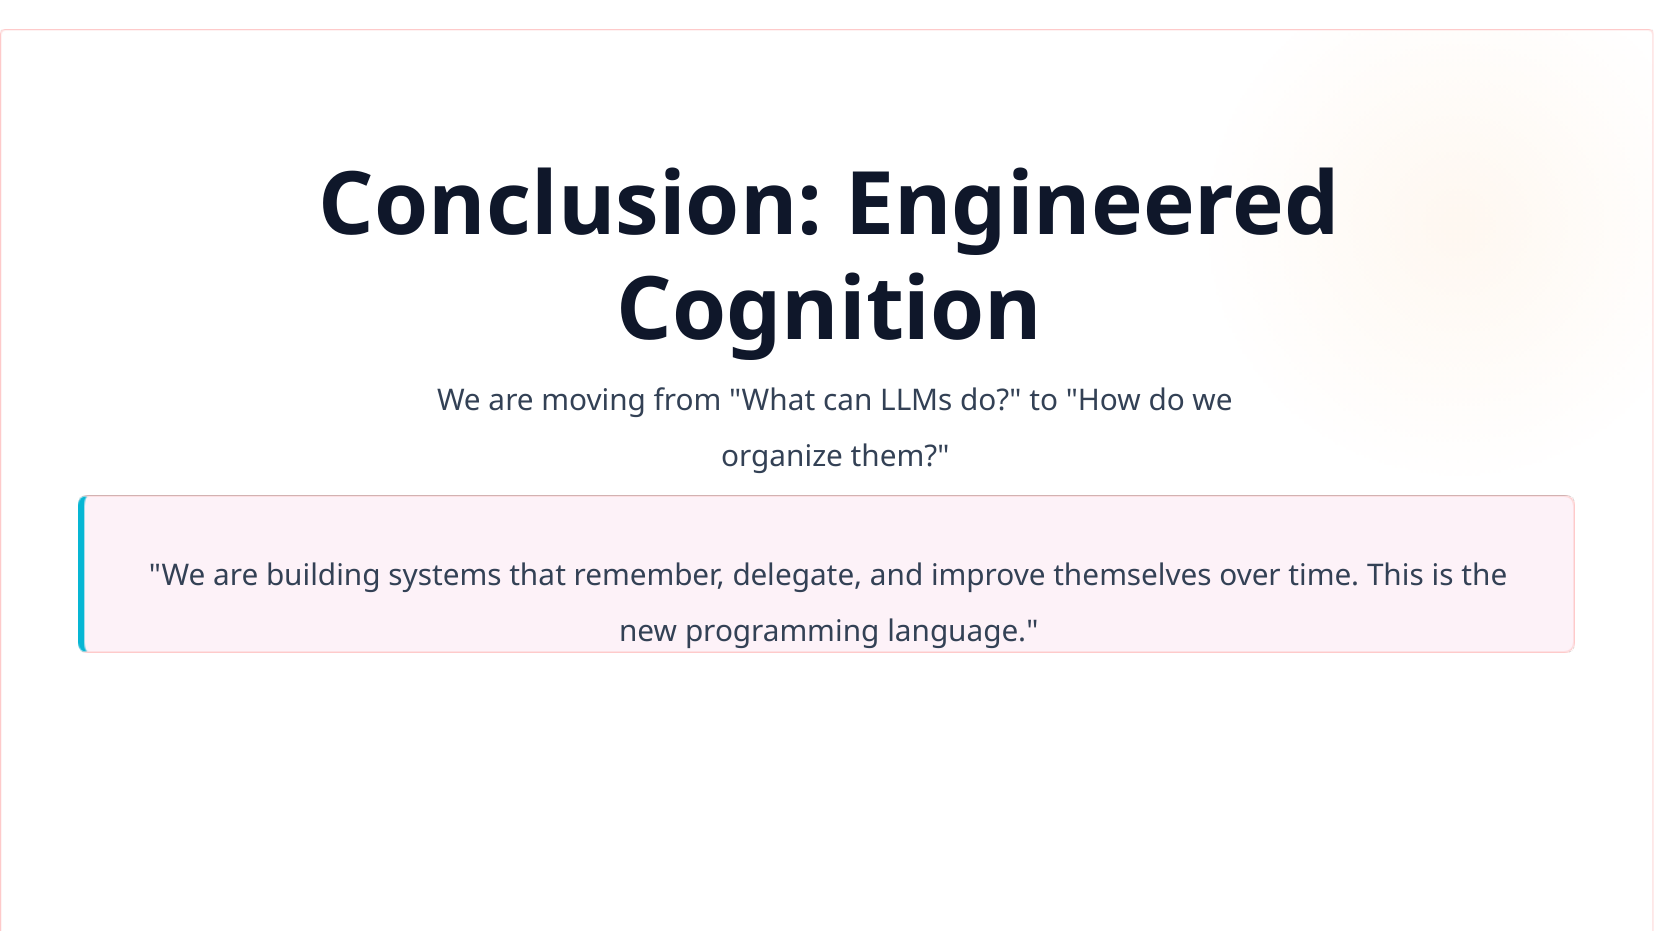

Conclusion: Engineered Cognition
We are moving from "What can LLMs do?" to "How do we organize them?"
"We are building systems that remember, delegate, and improve themselves over time. This is the new programming language."